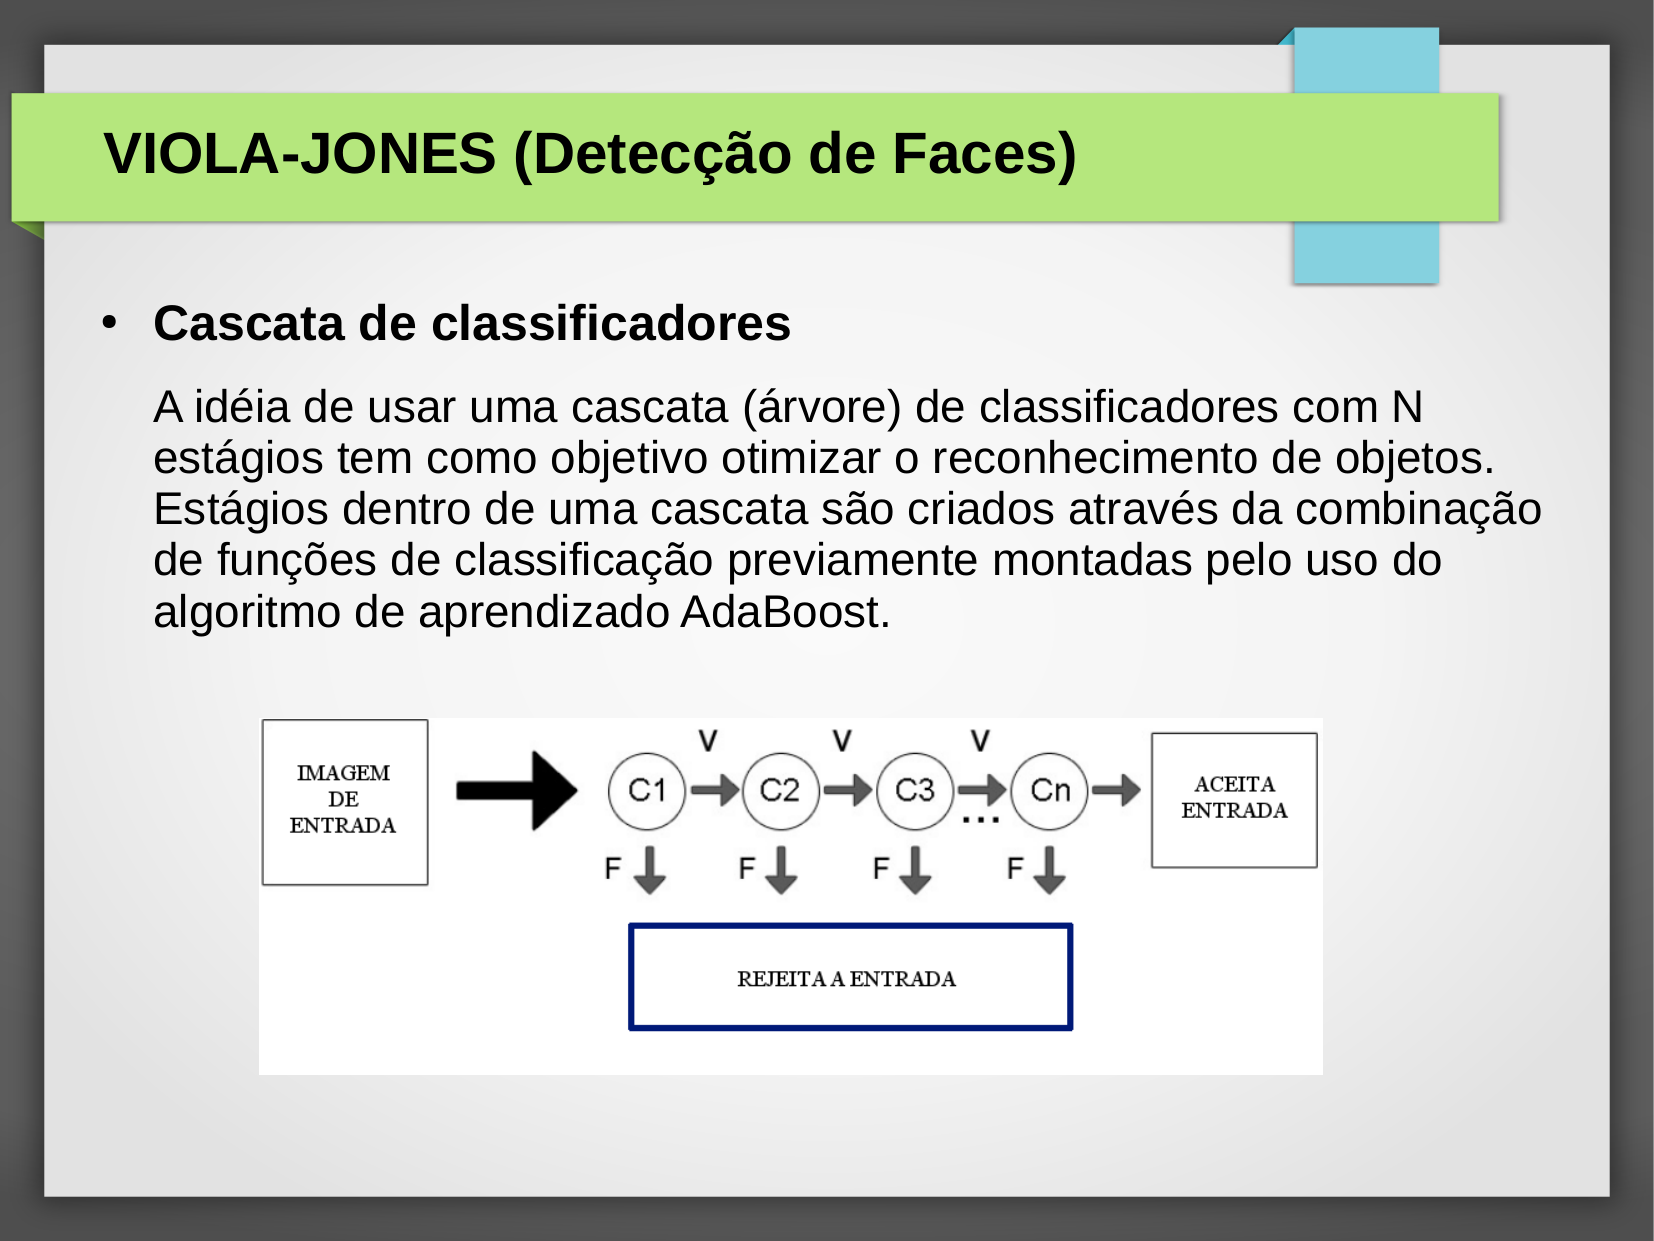

# VIOLA-JONES (Detecção de Faces)
Cascata de classificadores
A idéia de usar uma cascata (árvore) de classificadores com N estágios tem como objetivo otimizar o reconhecimento de objetos. Estágios dentro de uma cascata são criados através da combinação de funções de classificação previamente montadas pelo uso do algoritmo de aprendizado AdaBoost.